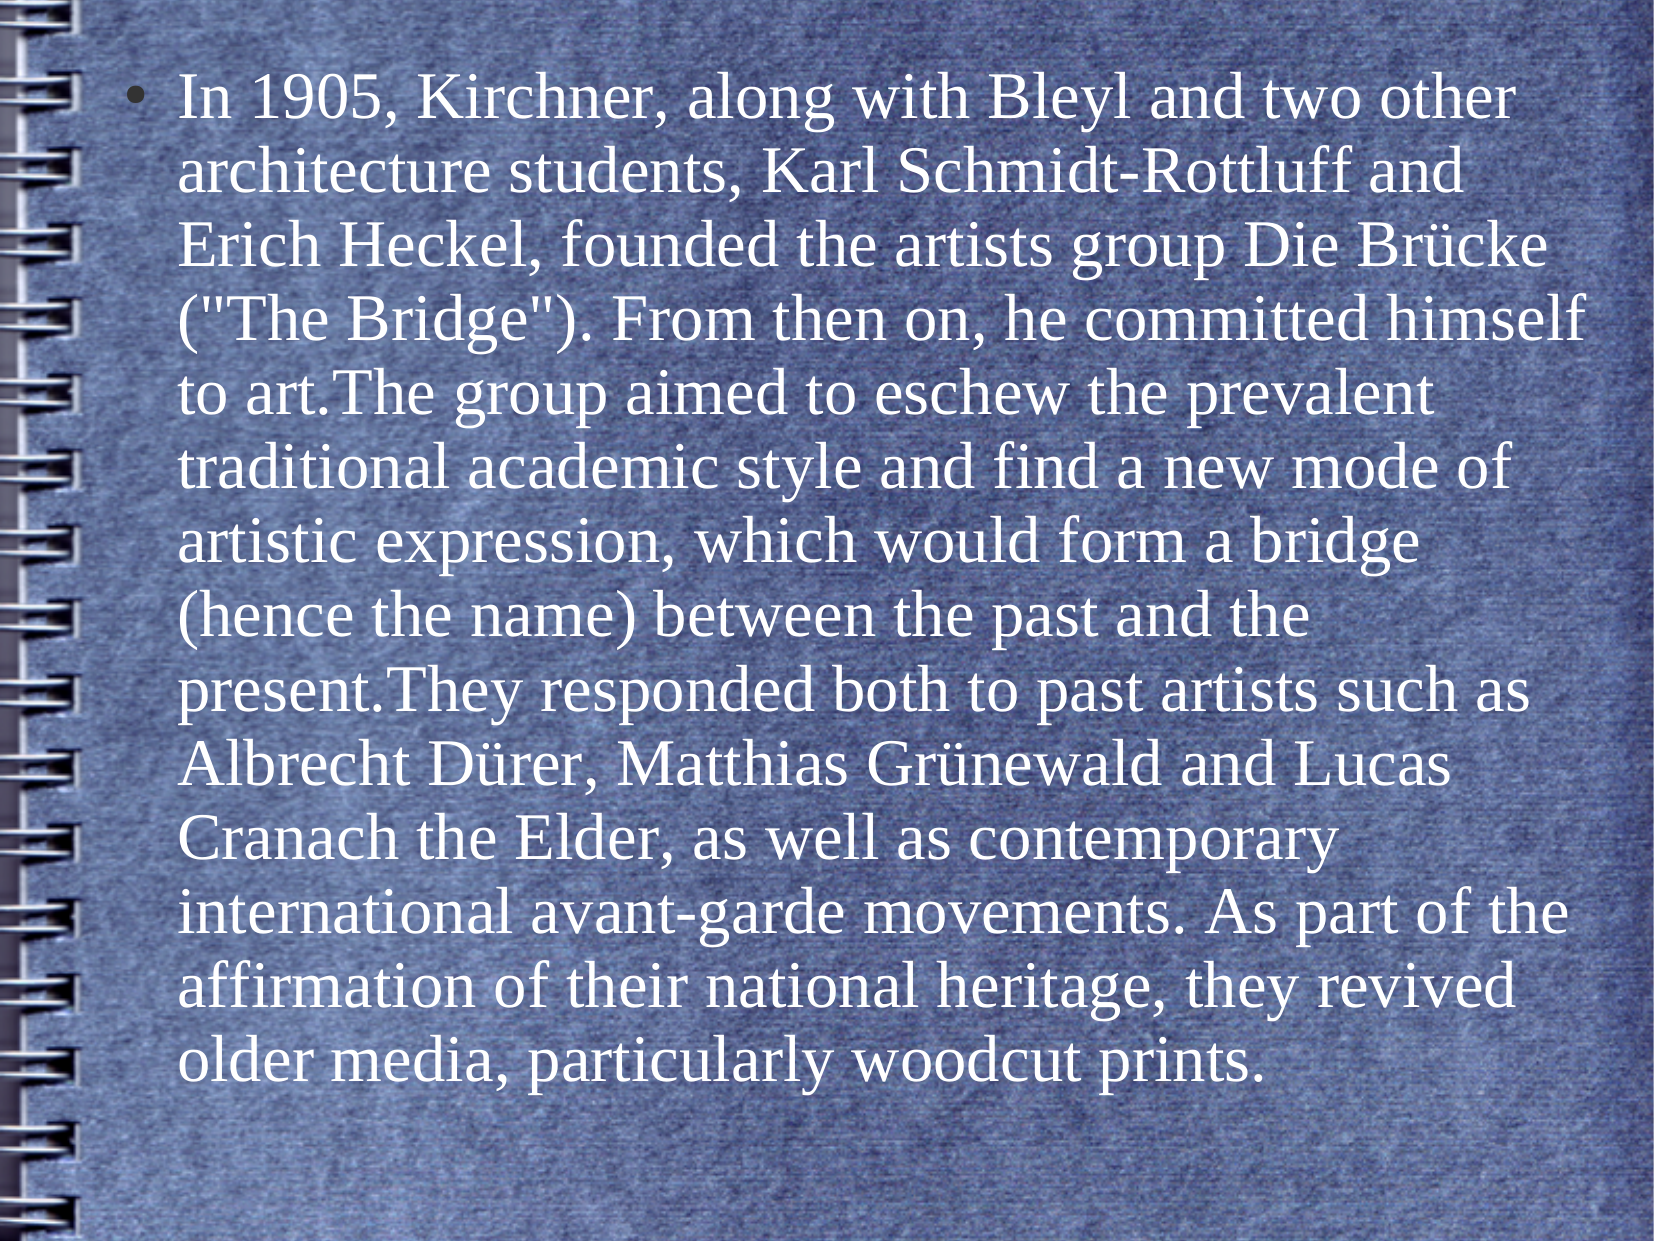

# In 1905, Kirchner, along with Bleyl and two other architecture students, Karl Schmidt-Rottluff and Erich Heckel, founded the artists group Die Brücke ("The Bridge"). From then on, he committed himself to art.The group aimed to eschew the prevalent traditional academic style and find a new mode of artistic expression, which would form a bridge (hence the name) between the past and the present.They responded both to past artists such as Albrecht Dürer, Matthias Grünewald and Lucas Cranach the Elder, as well as contemporary international avant-garde movements. As part of the affirmation of their national heritage, they revived older media, particularly woodcut prints.